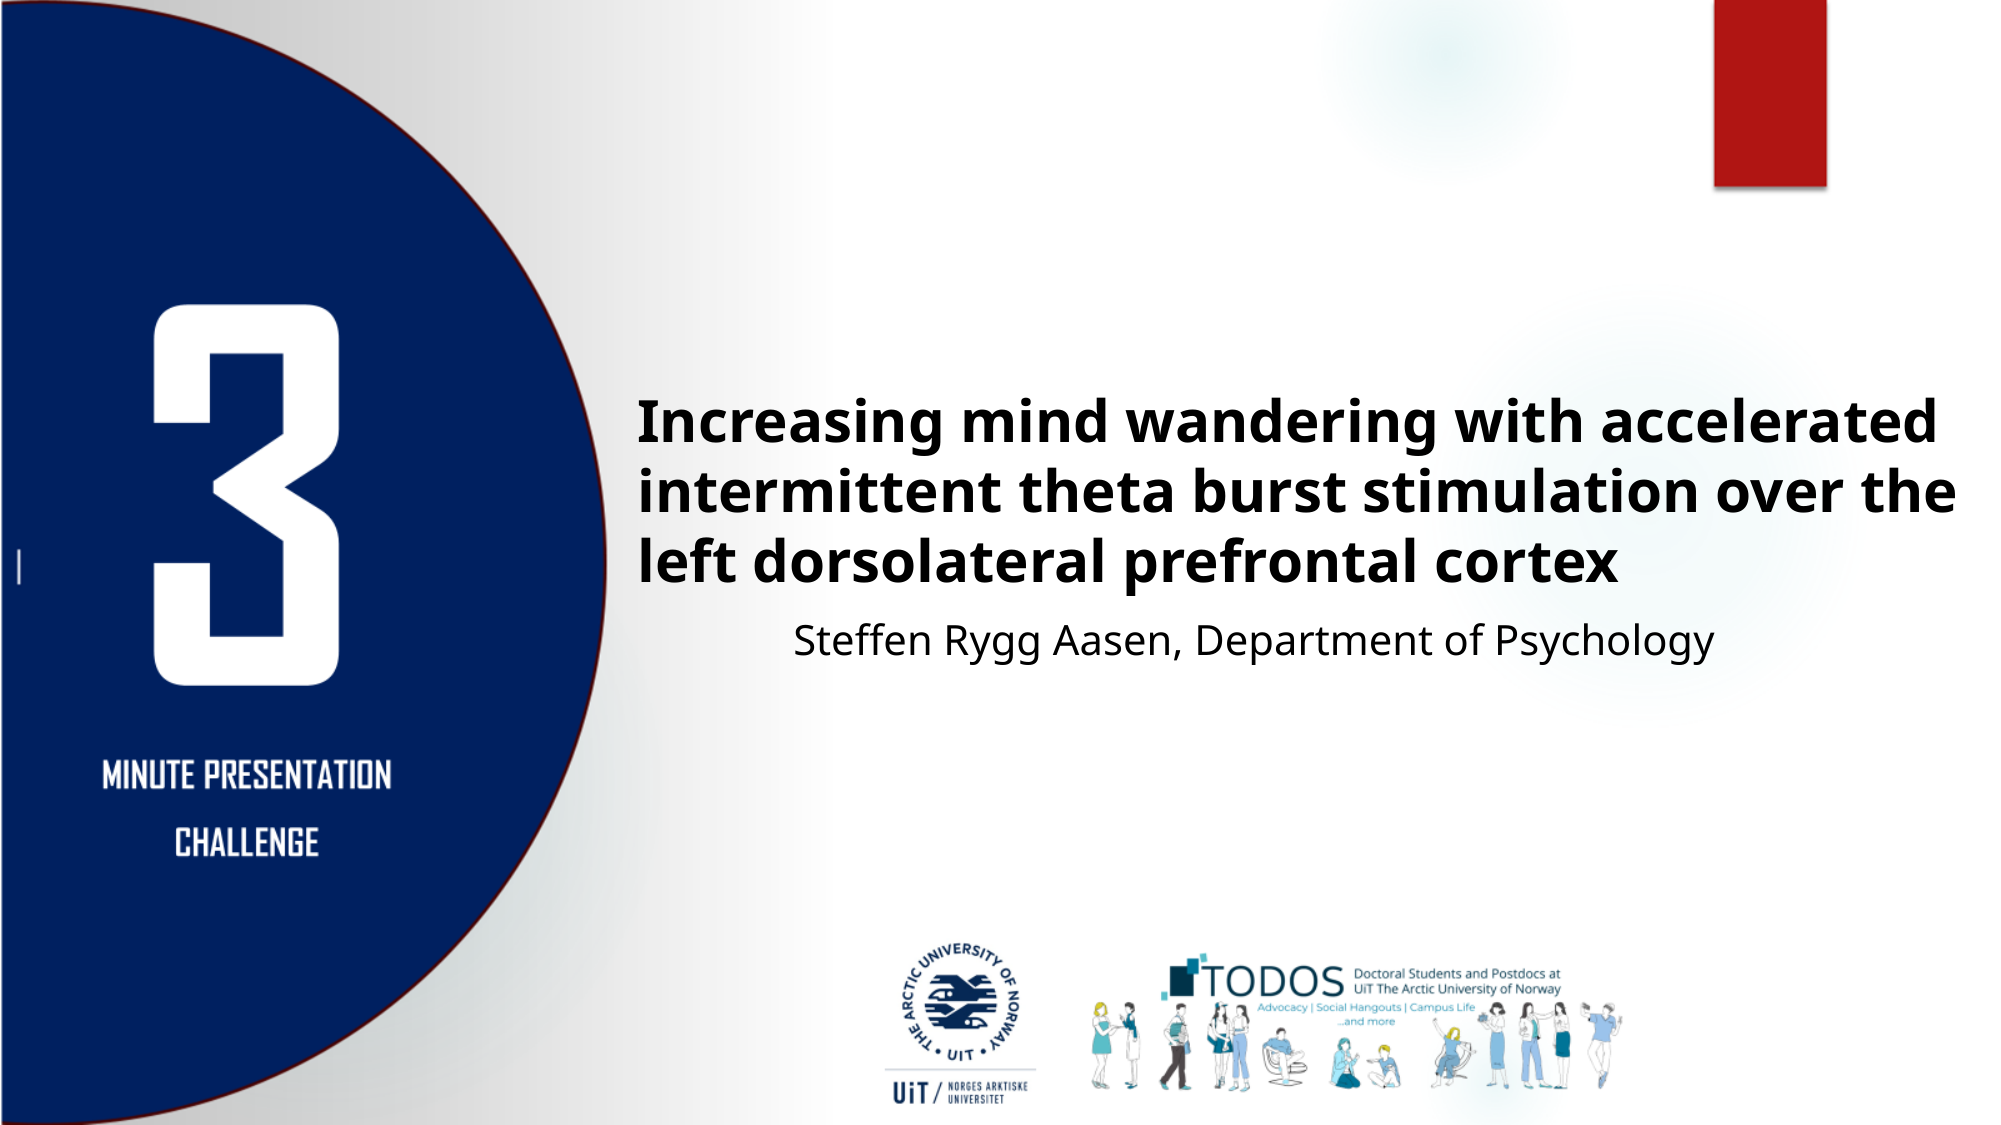

Increasing mind wandering with accelerated
intermittent theta burst stimulation over the
left dorsolateral prefrontal cortex
Steffen Rygg Aasen, Department of Psychology